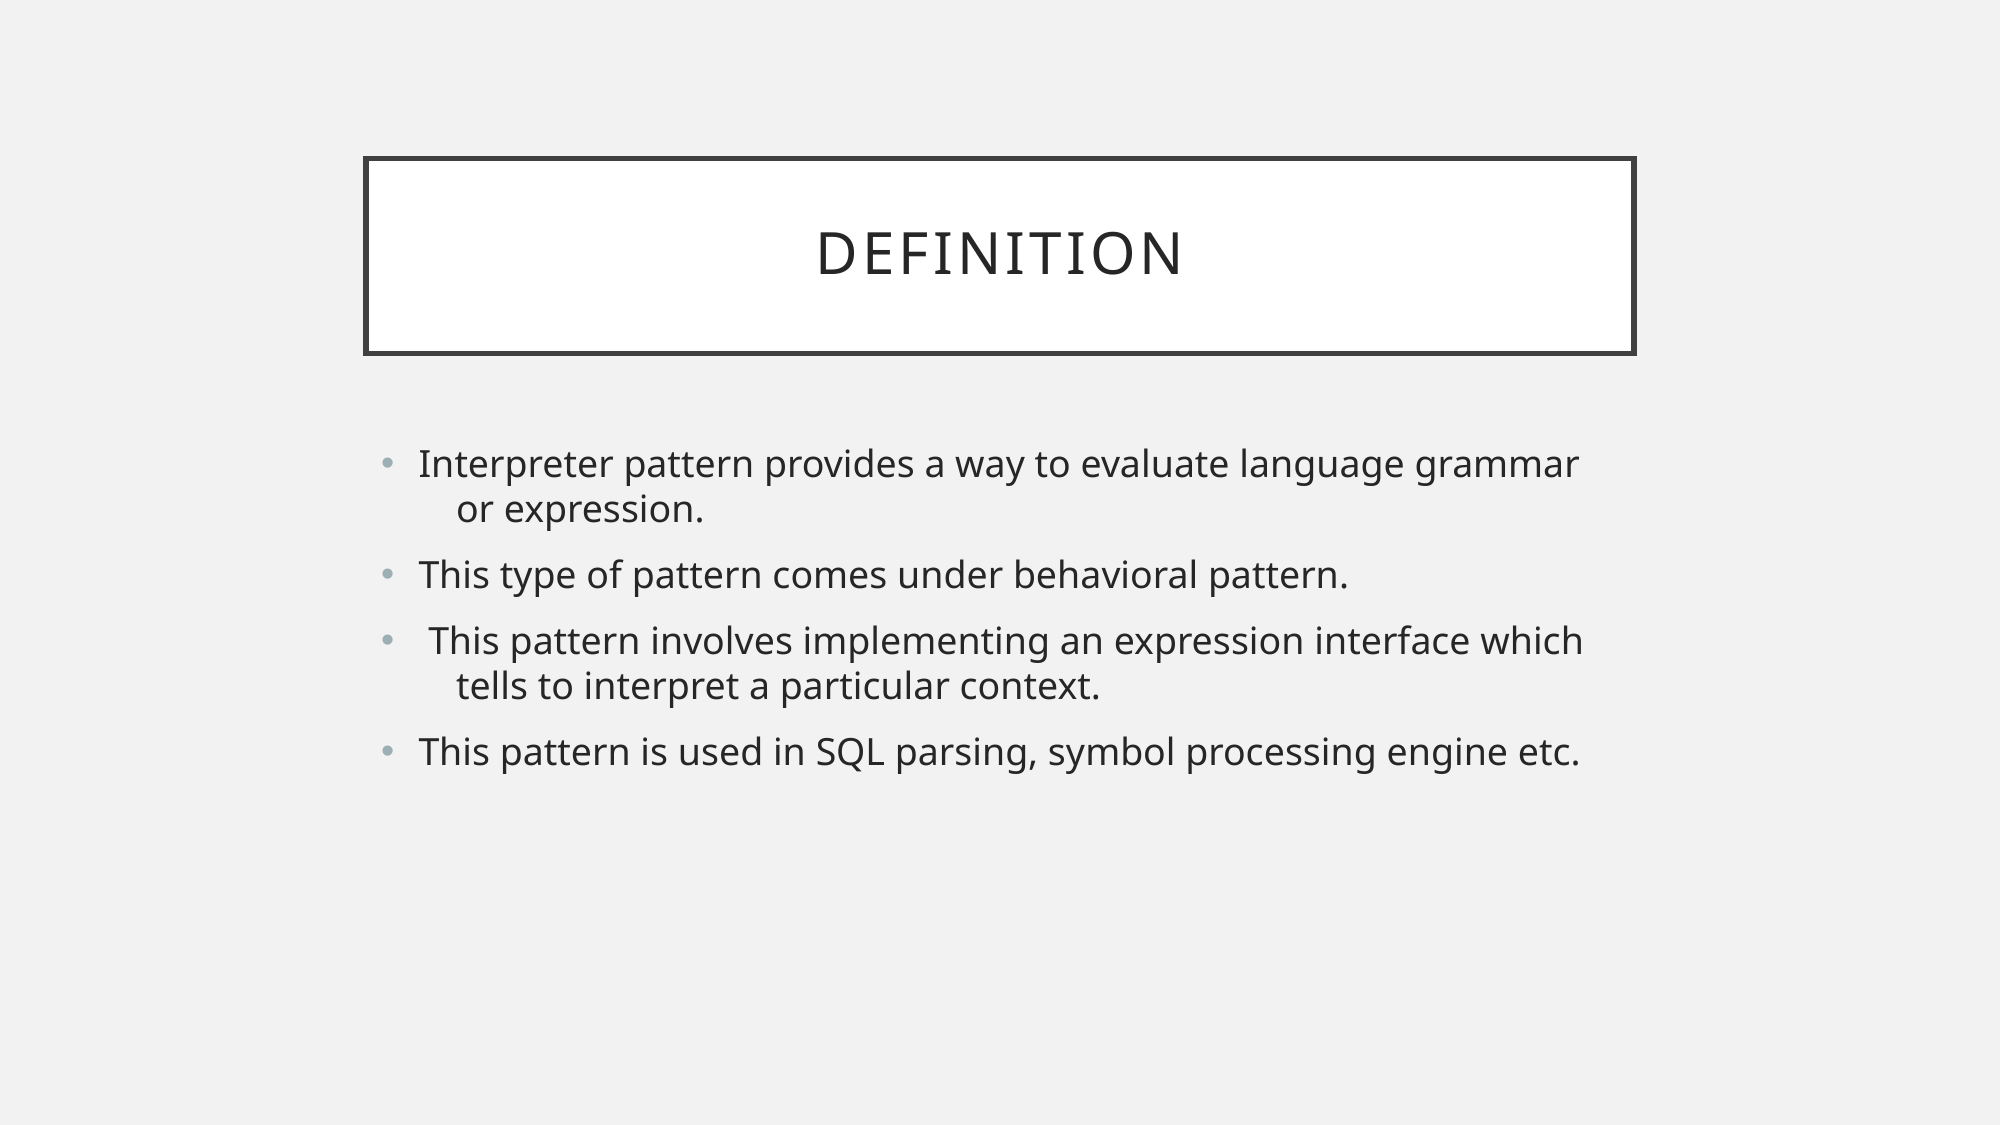

# definition
Interpreter pattern provides a way to evaluate language grammar or expression.
This type of pattern comes under behavioral pattern.
 This pattern involves implementing an expression interface which tells to interpret a particular context.
This pattern is used in SQL parsing, symbol processing engine etc.